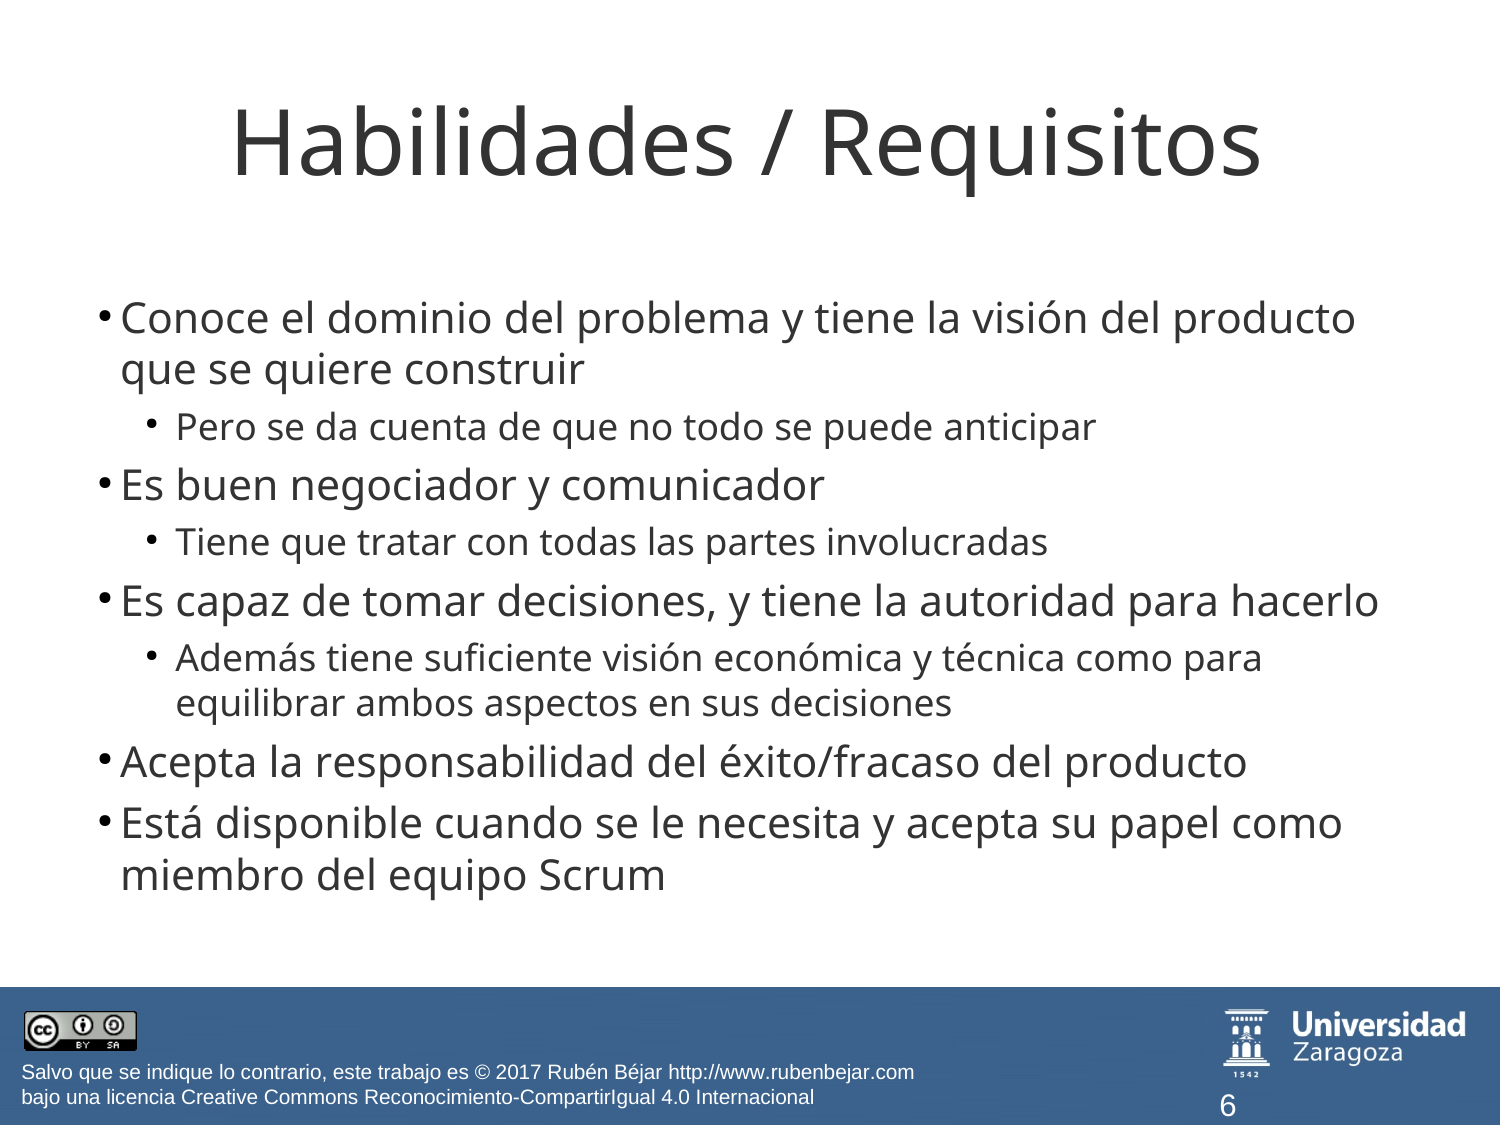

# Habilidades / Requisitos
Conoce el dominio del problema y tiene la visión del producto que se quiere construir
Pero se da cuenta de que no todo se puede anticipar
Es buen negociador y comunicador
Tiene que tratar con todas las partes involucradas
Es capaz de tomar decisiones, y tiene la autoridad para hacerlo
Además tiene suficiente visión económica y técnica como para equilibrar ambos aspectos en sus decisiones
Acepta la responsabilidad del éxito/fracaso del producto
Está disponible cuando se le necesita y acepta su papel como miembro del equipo Scrum